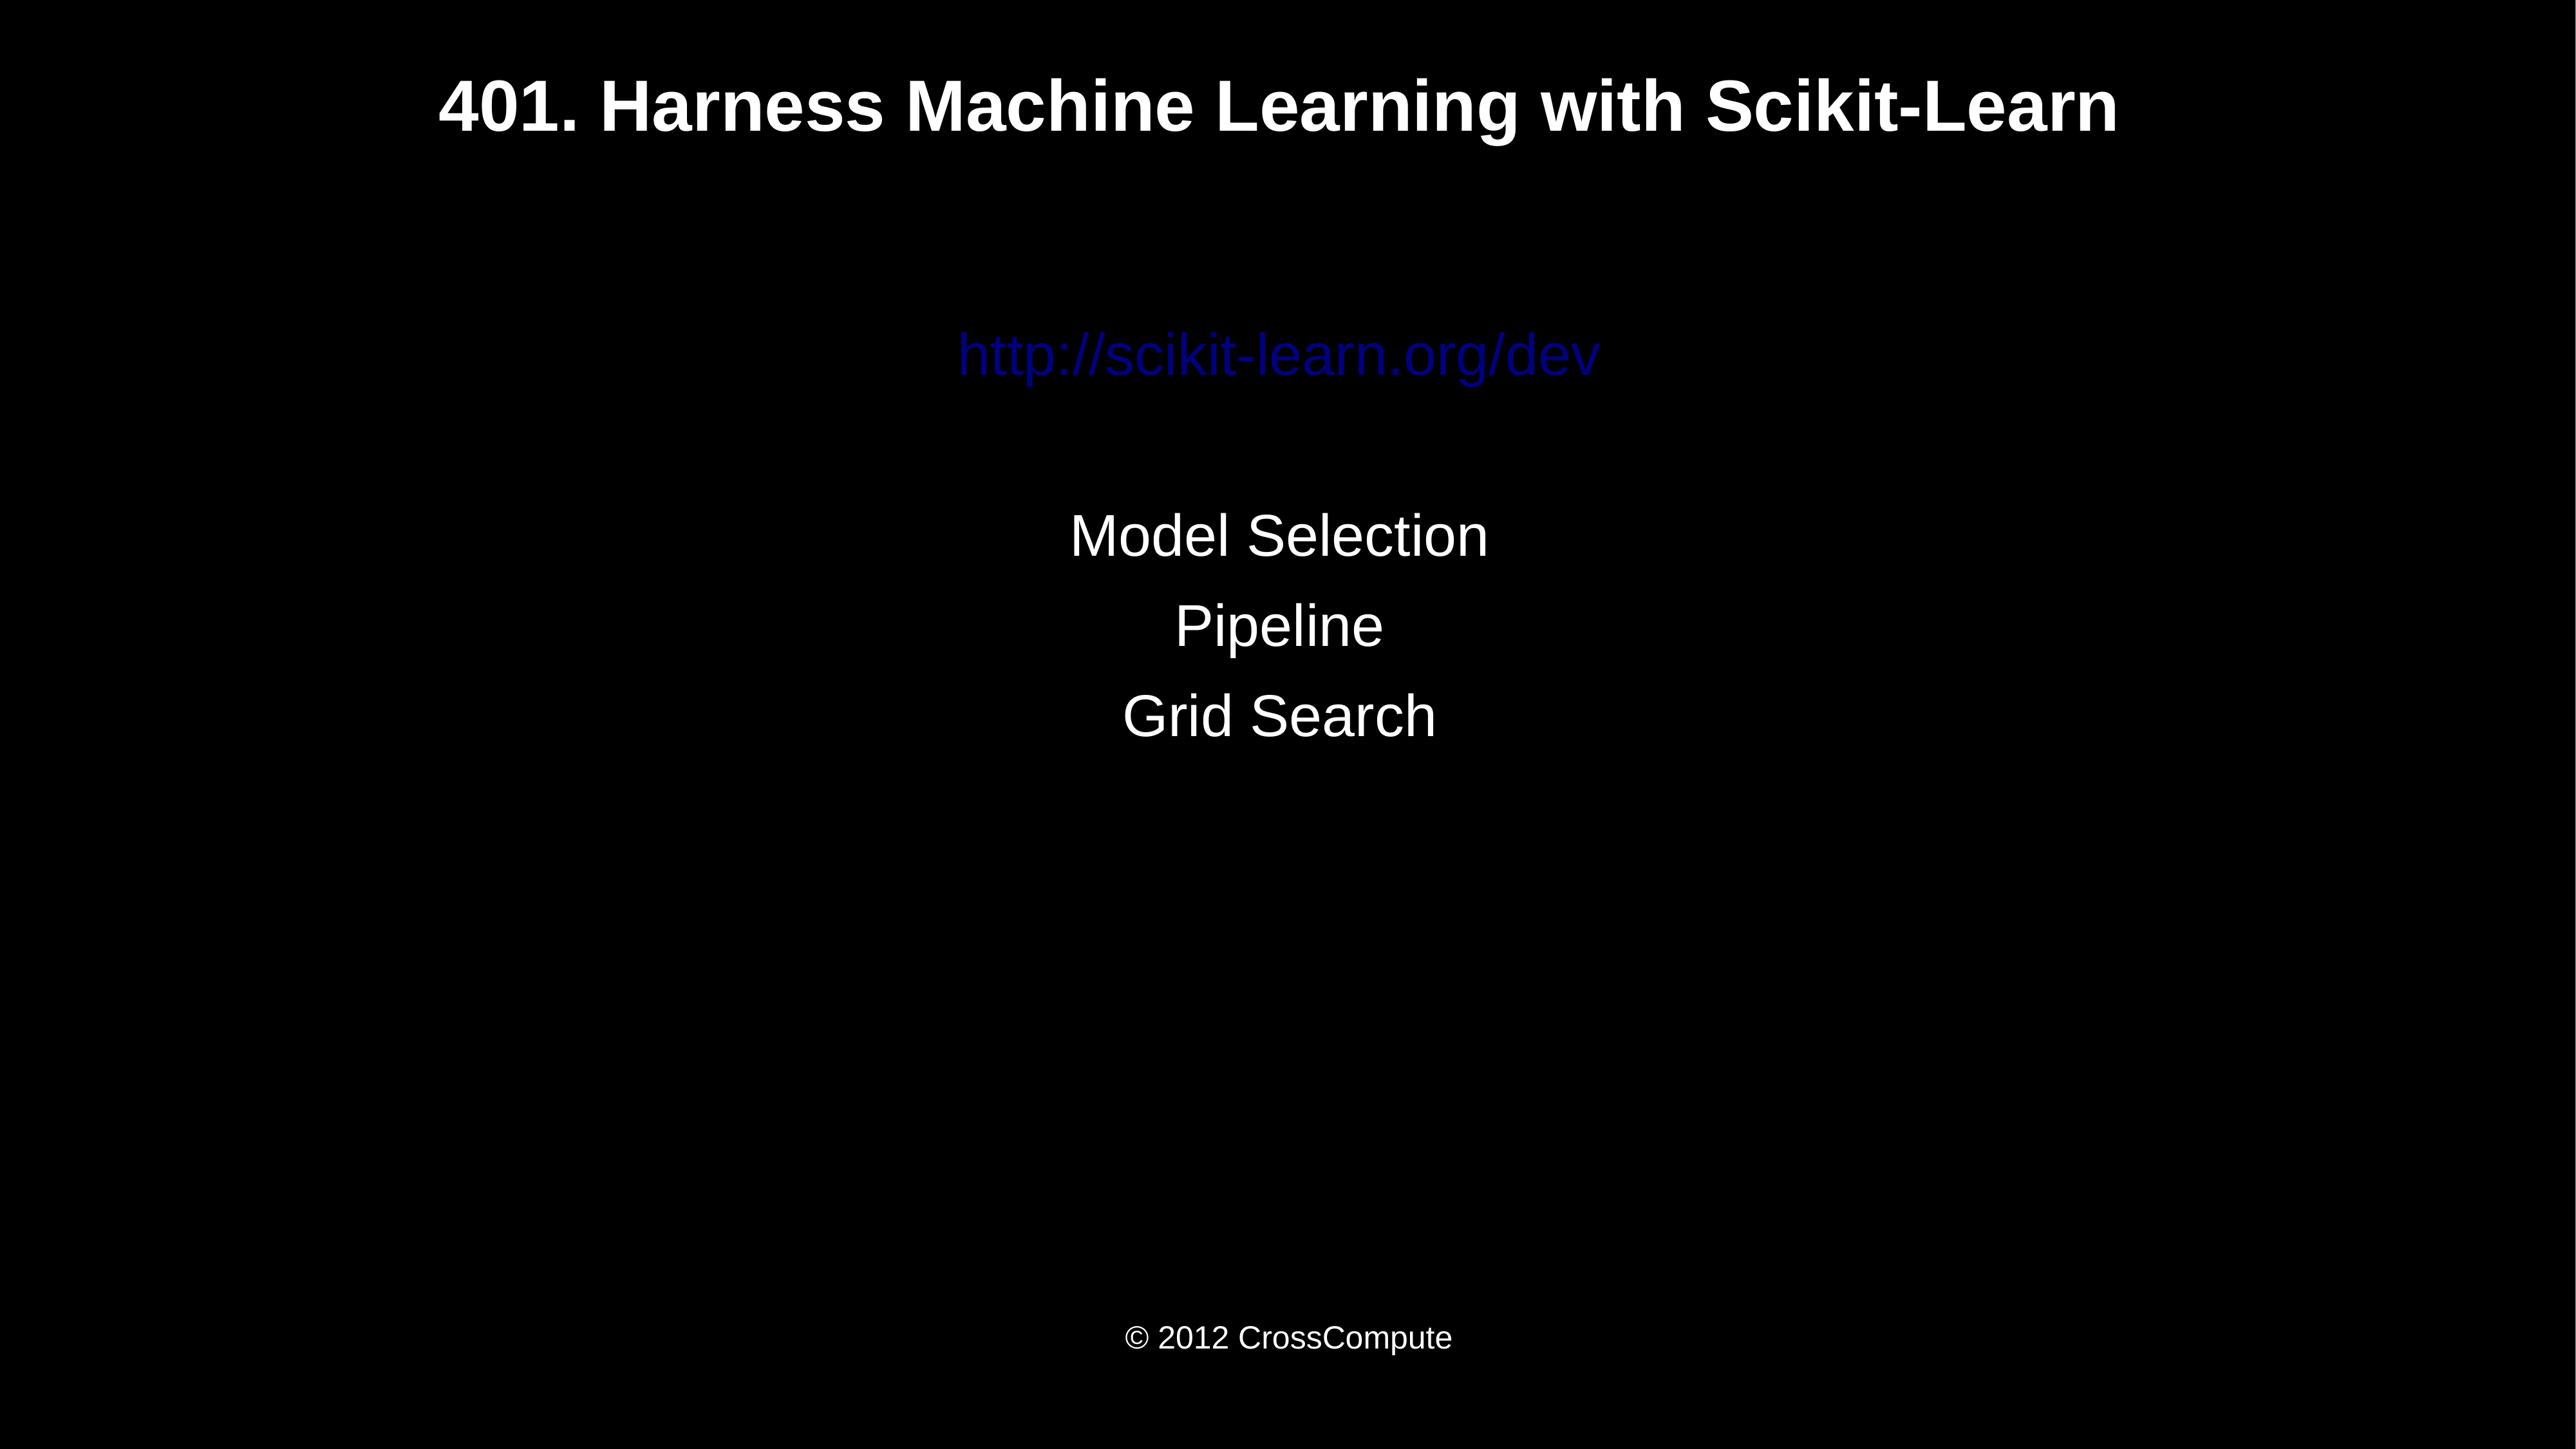

# 401. Harness Machine Learning with Scikit-Learn
http://scikit-learn.org/dev
Model Selection
Pipeline
Grid Search
© 2012 CrossCompute